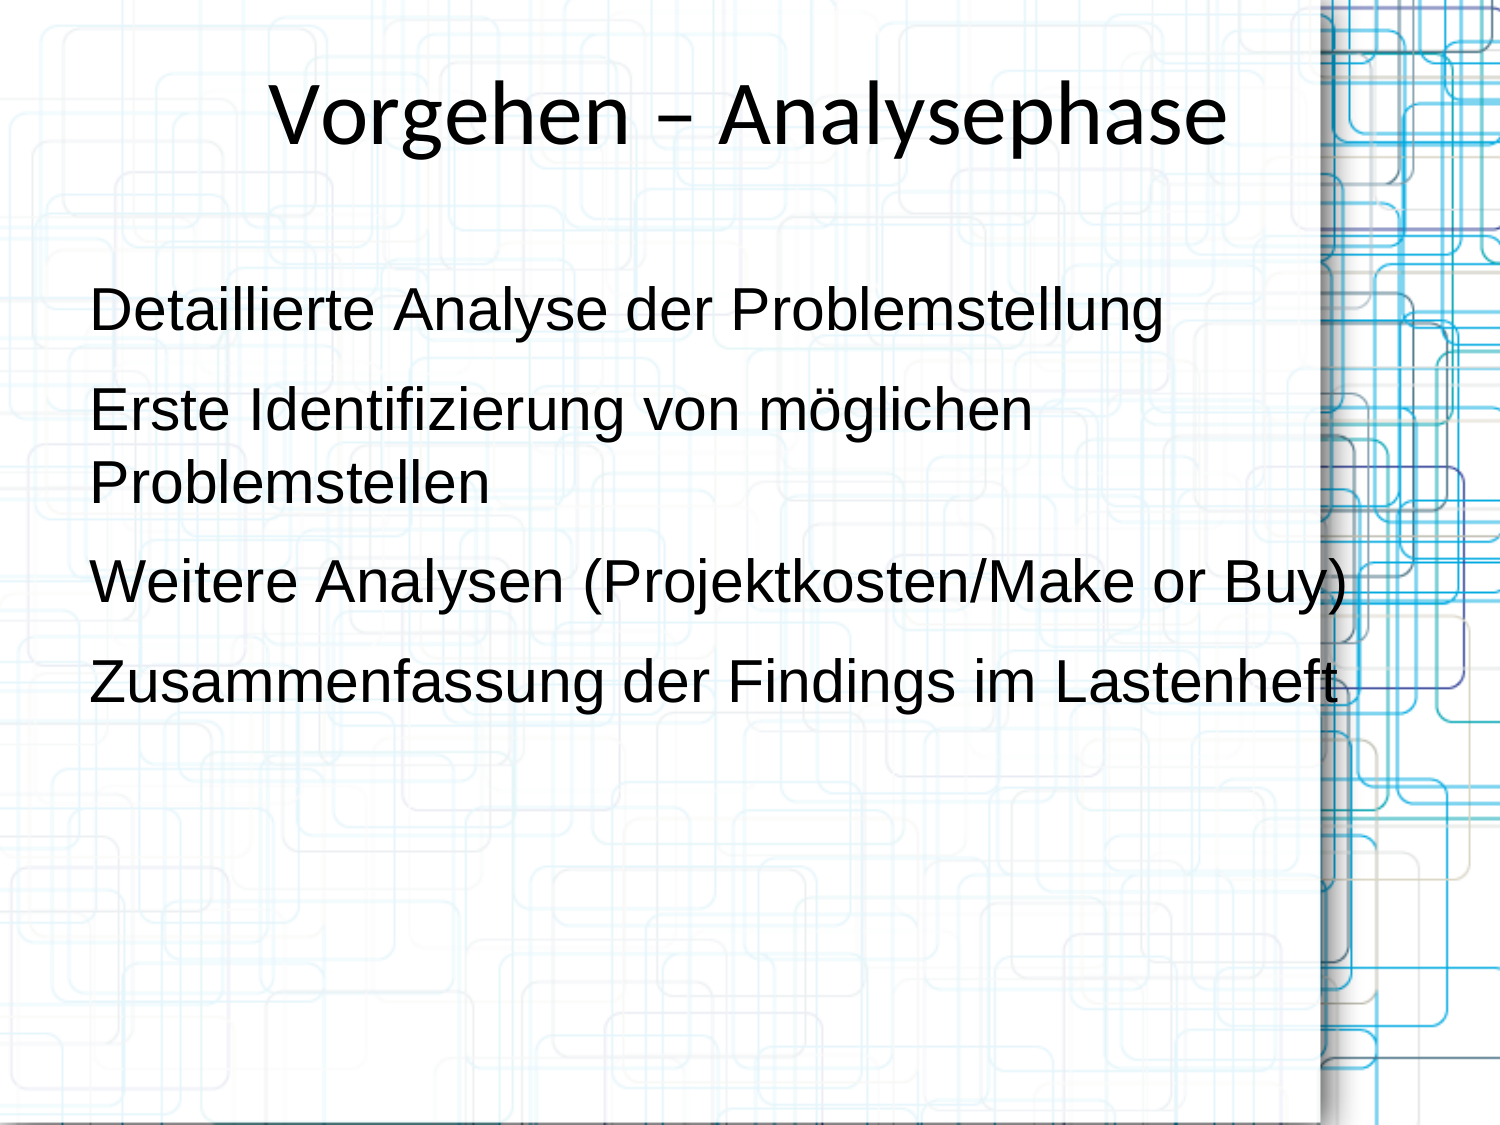

# Vorgehen – Analysephase
Detaillierte Analyse der Problemstellung
Erste Identifizierung von möglichen Problemstellen
Weitere Analysen (Projektkosten/Make or Buy)
Zusammenfassung der Findings im Lastenheft